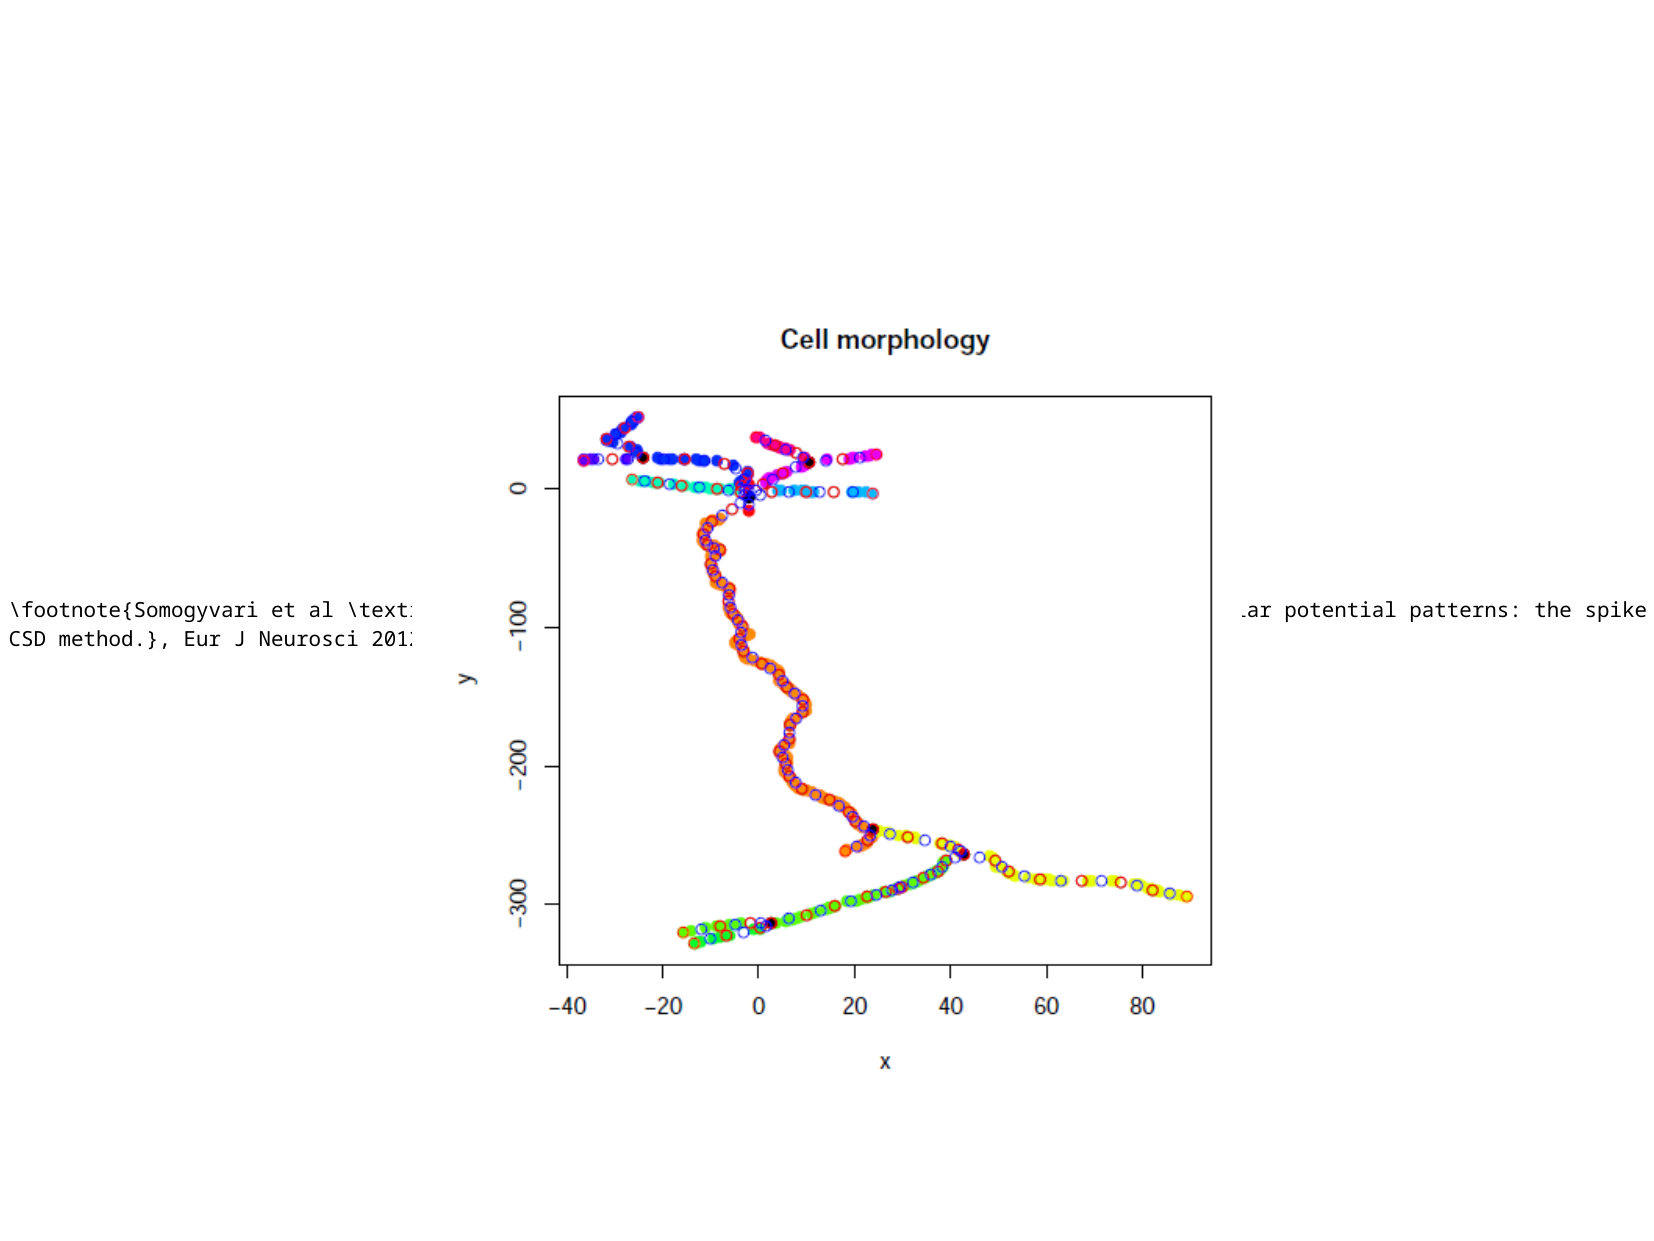

\footnote{Somogyvari et al \textit{Localization of single-cell current sources based on extracellular potential patterns: the spike CSD method.}, Eur J Neurosci 2012.}